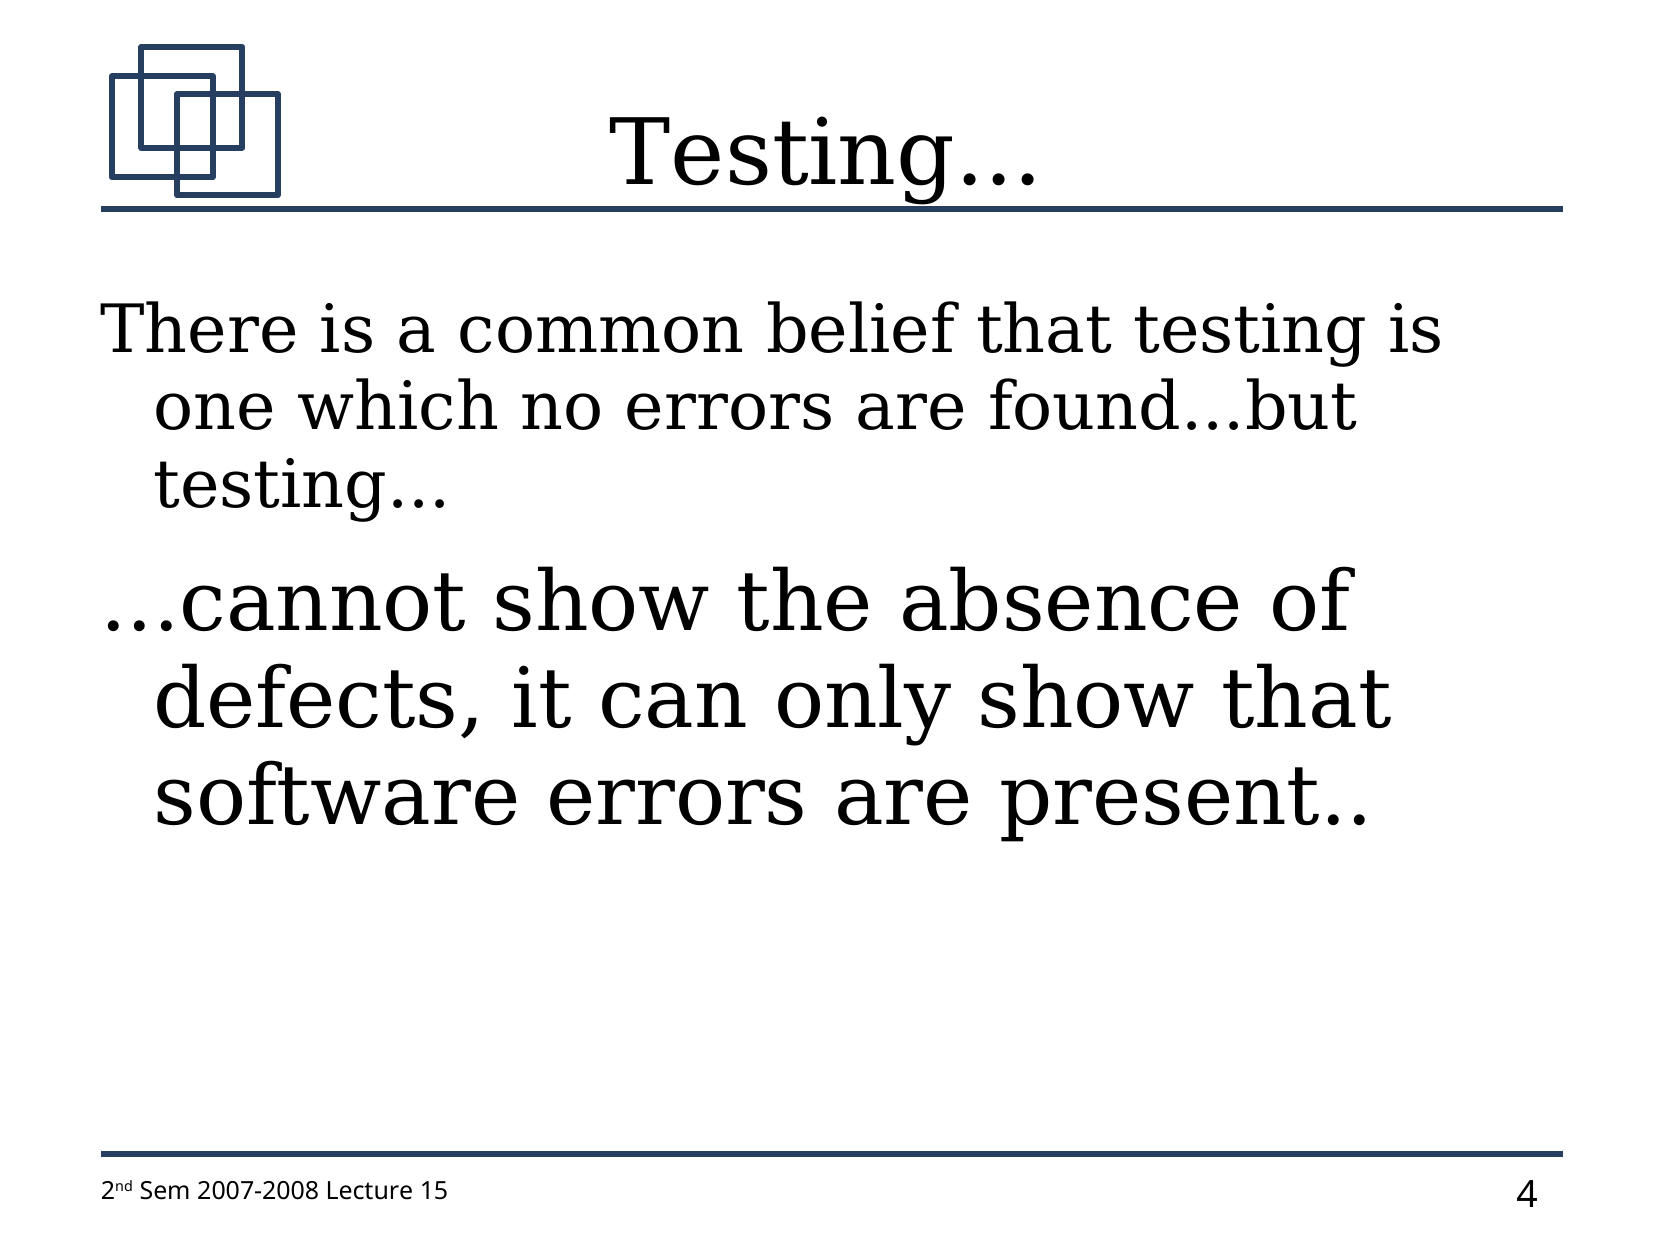

# Testing...
There is a common belief that testing is one which no errors are found...but testing...
...cannot show the absence of defects, it can only show that software errors are present..